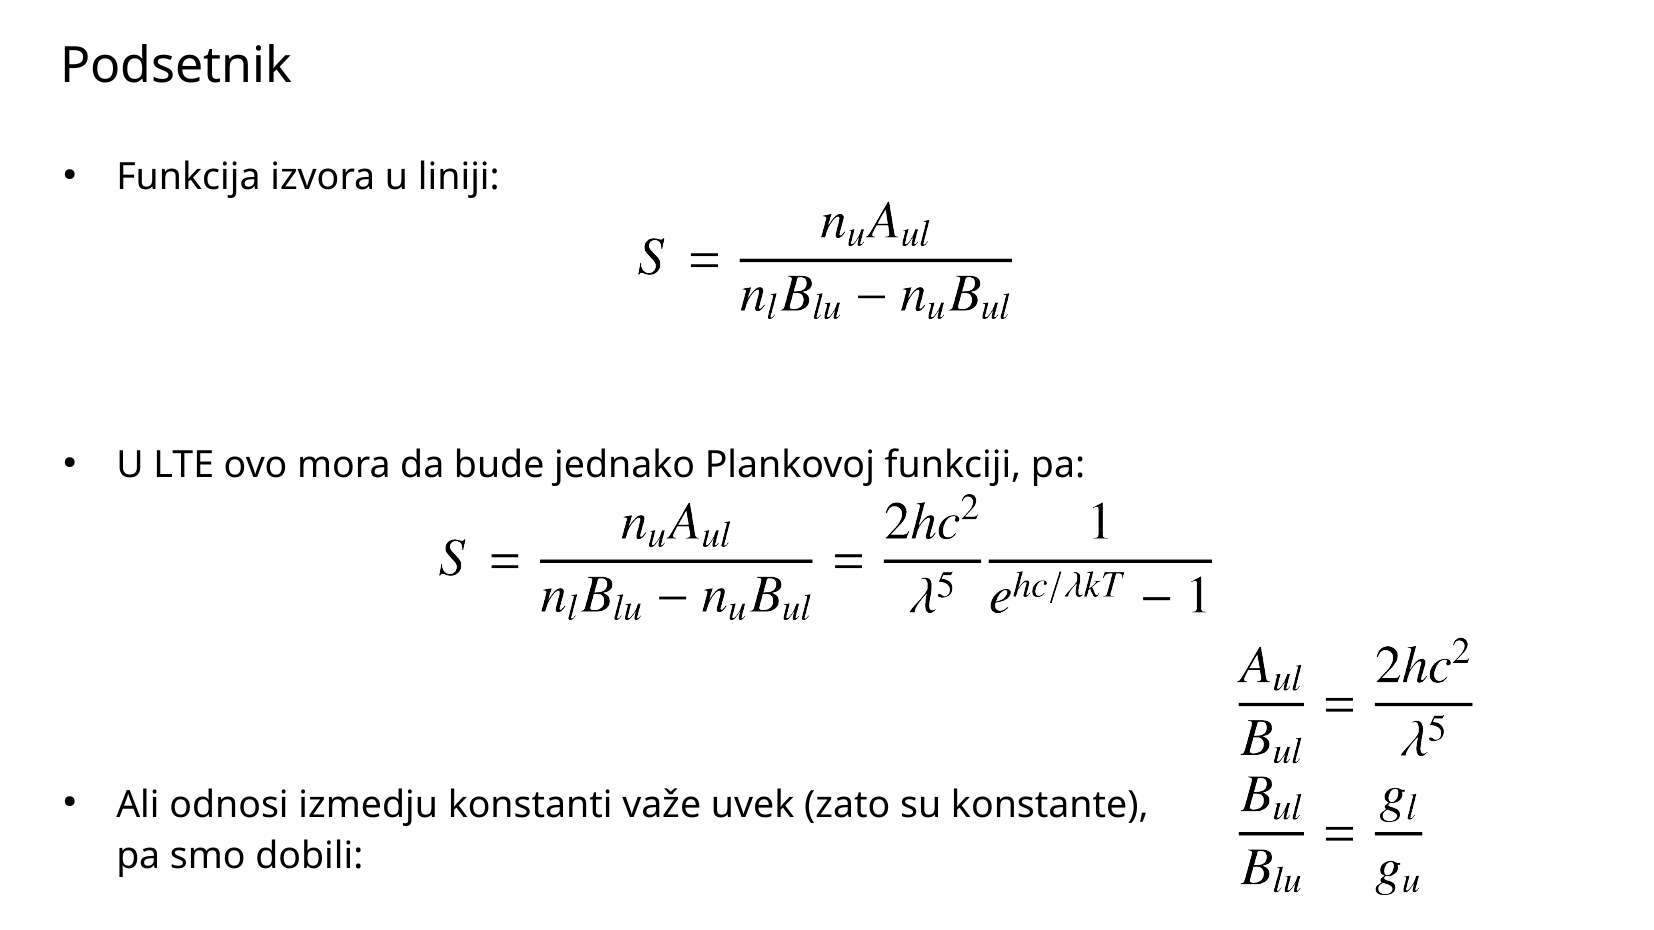

# Podsetnik
Funkcija izvora u liniji:
U LTE ovo mora da bude jednako Plankovoj funkciji, pa:
Ali odnosi izmedju konstanti važe uvek (zato su konstante),
pa smo dobili: